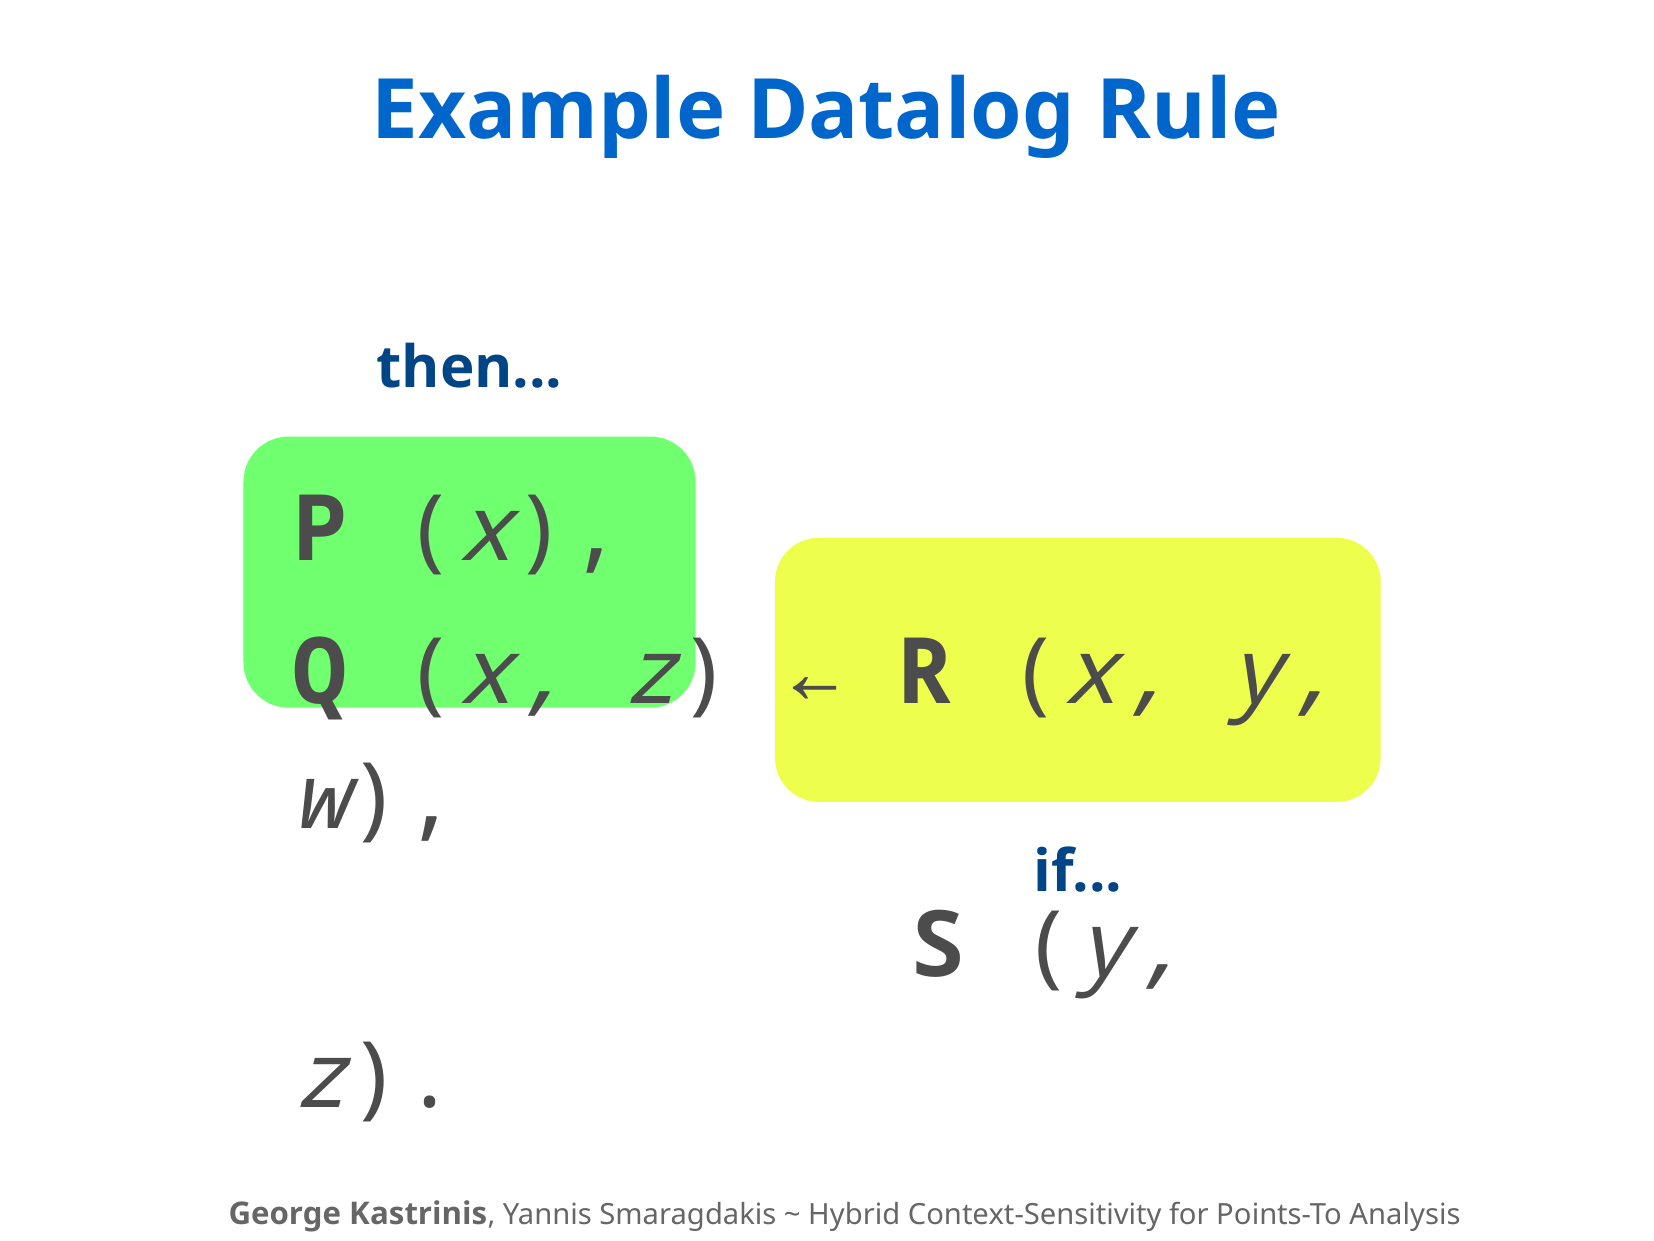

Example Datalog Rule
then...
P (x),
Q (x, z) ← R (x, y, w),
 S (y, z).
if...